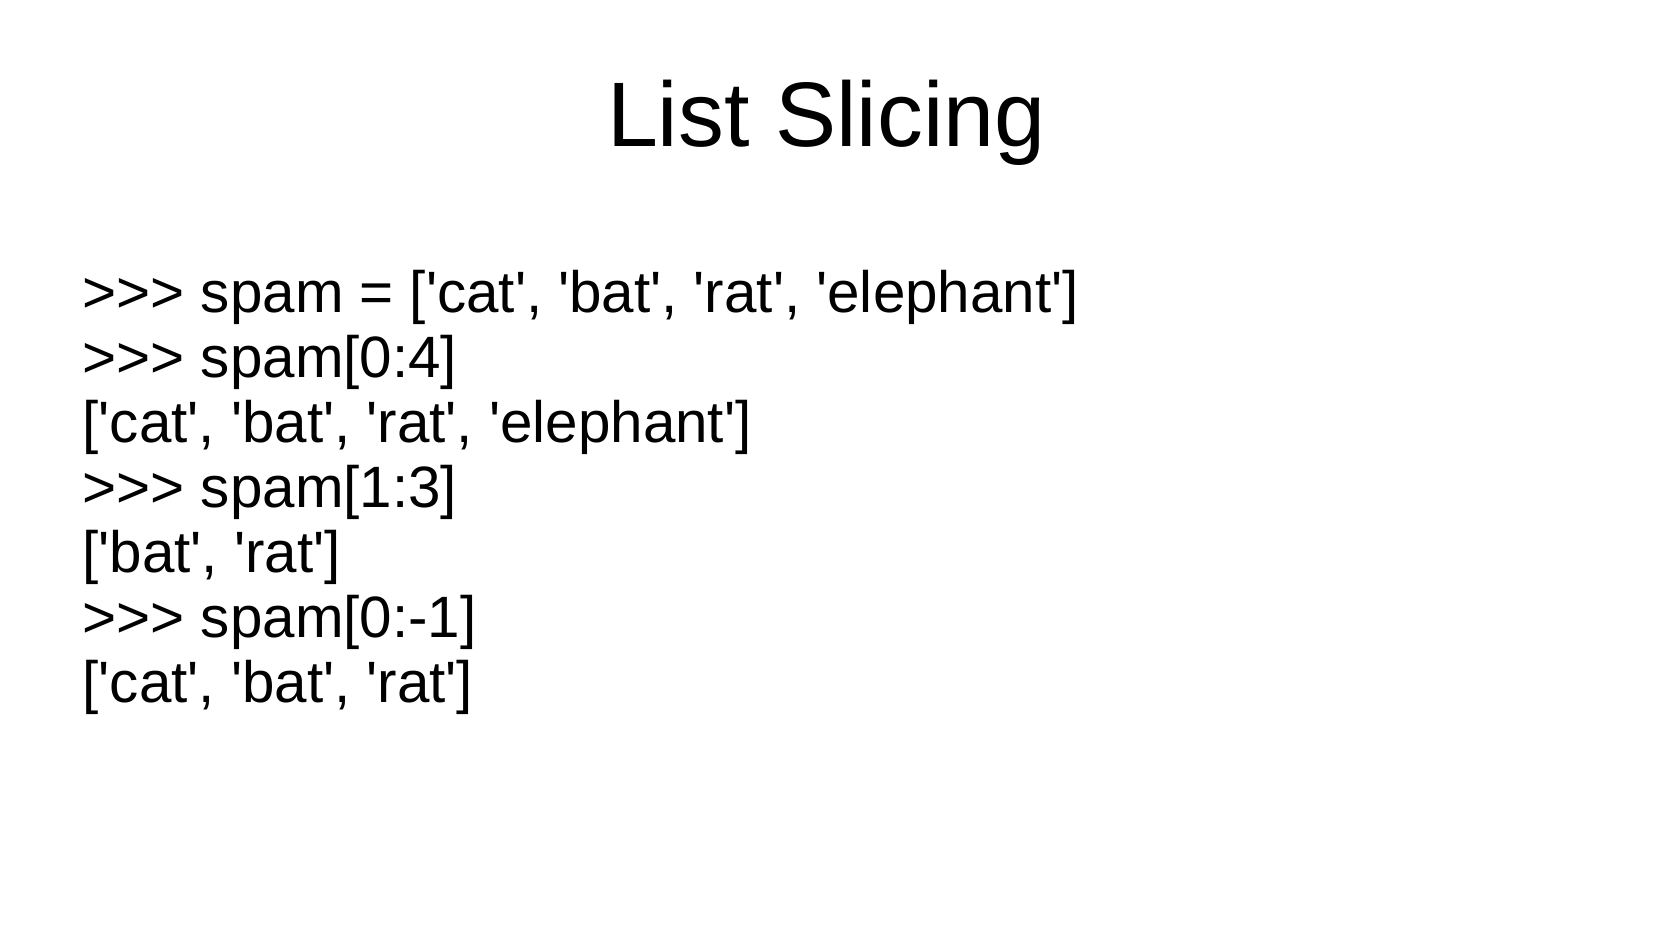

# List Slicing
>>> spam = ['cat', 'bat', 'rat', 'elephant']
>>> spam[0:4]
['cat', 'bat', 'rat', 'elephant']
>>> spam[1:3]
['bat', 'rat']
>>> spam[0:-1]
['cat', 'bat', 'rat']